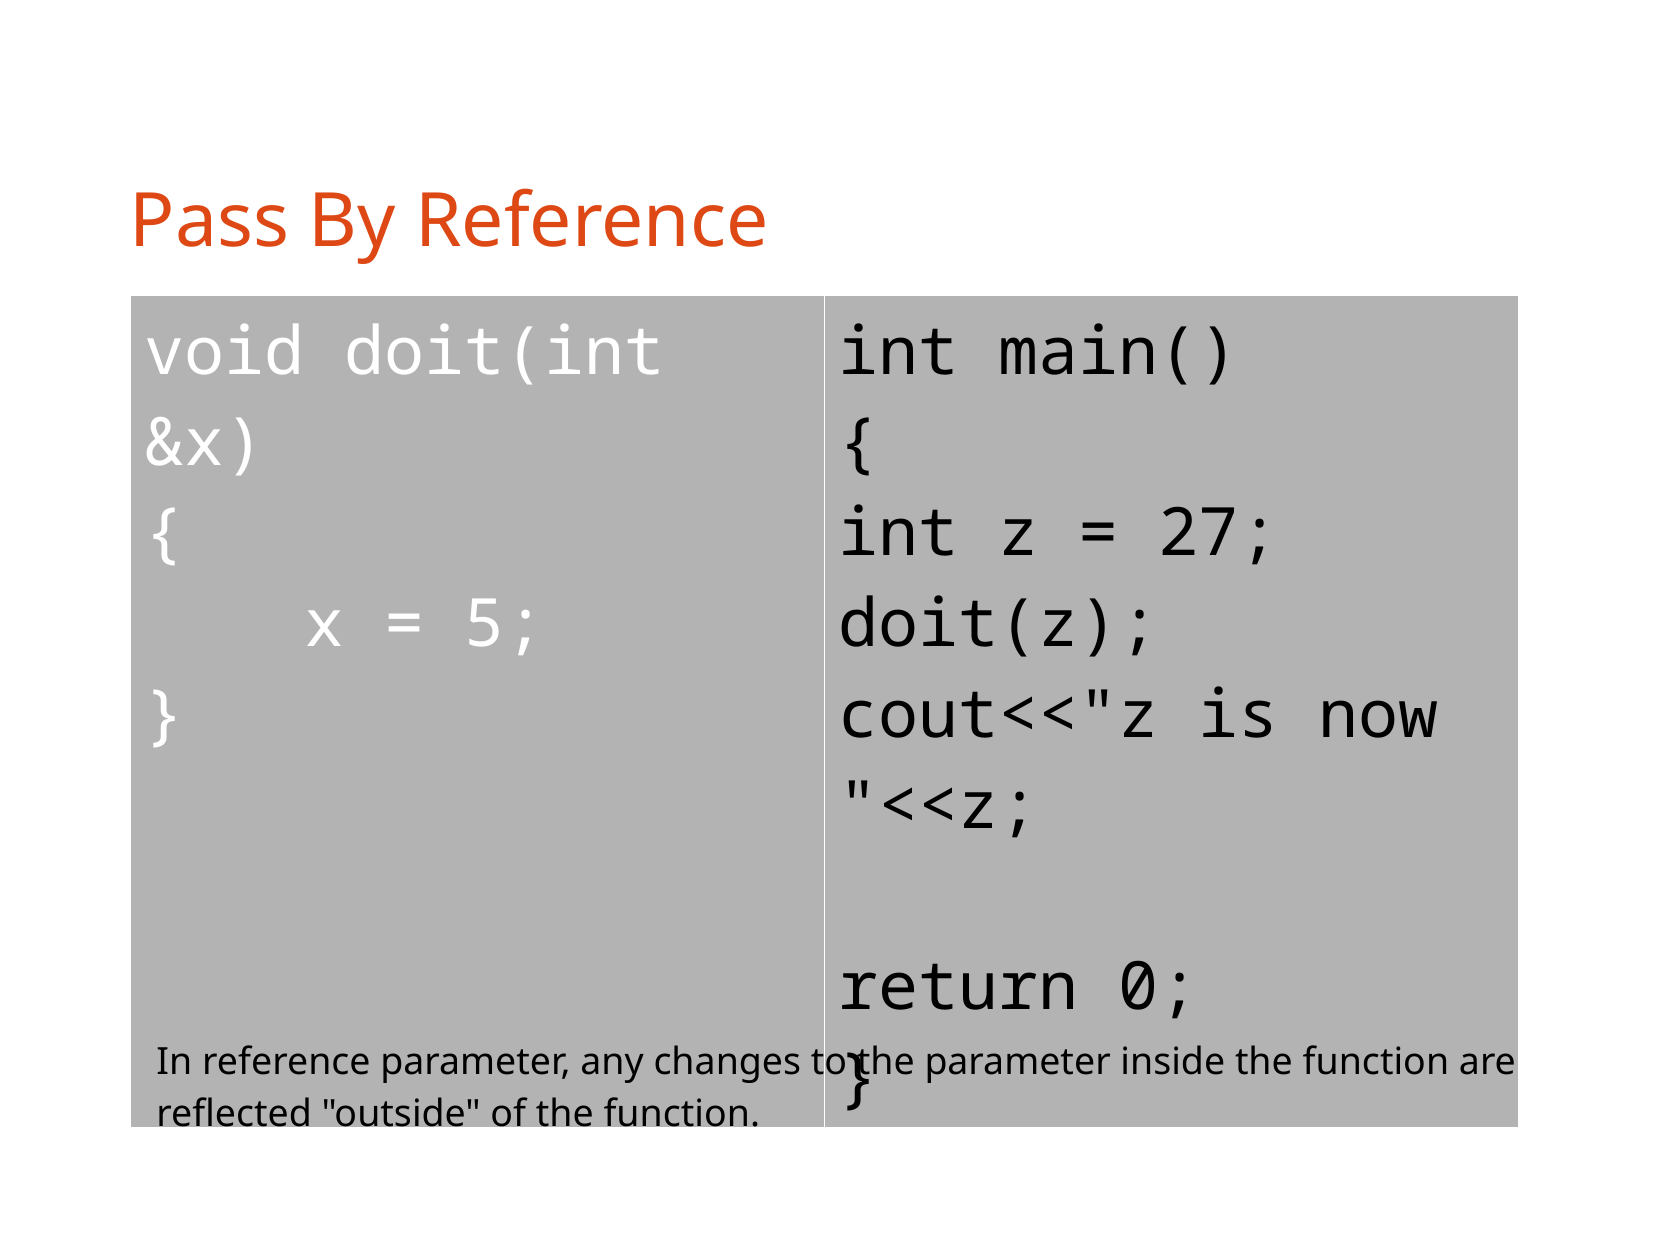

# Pass By Reference
| void doit(int &x) { x = 5; } | int main() { int z = 27; doit(z); cout<<"z is now "<<z; return 0; } |
| --- | --- |
In reference parameter, any changes to the parameter inside the function are reflected "outside" of the function.